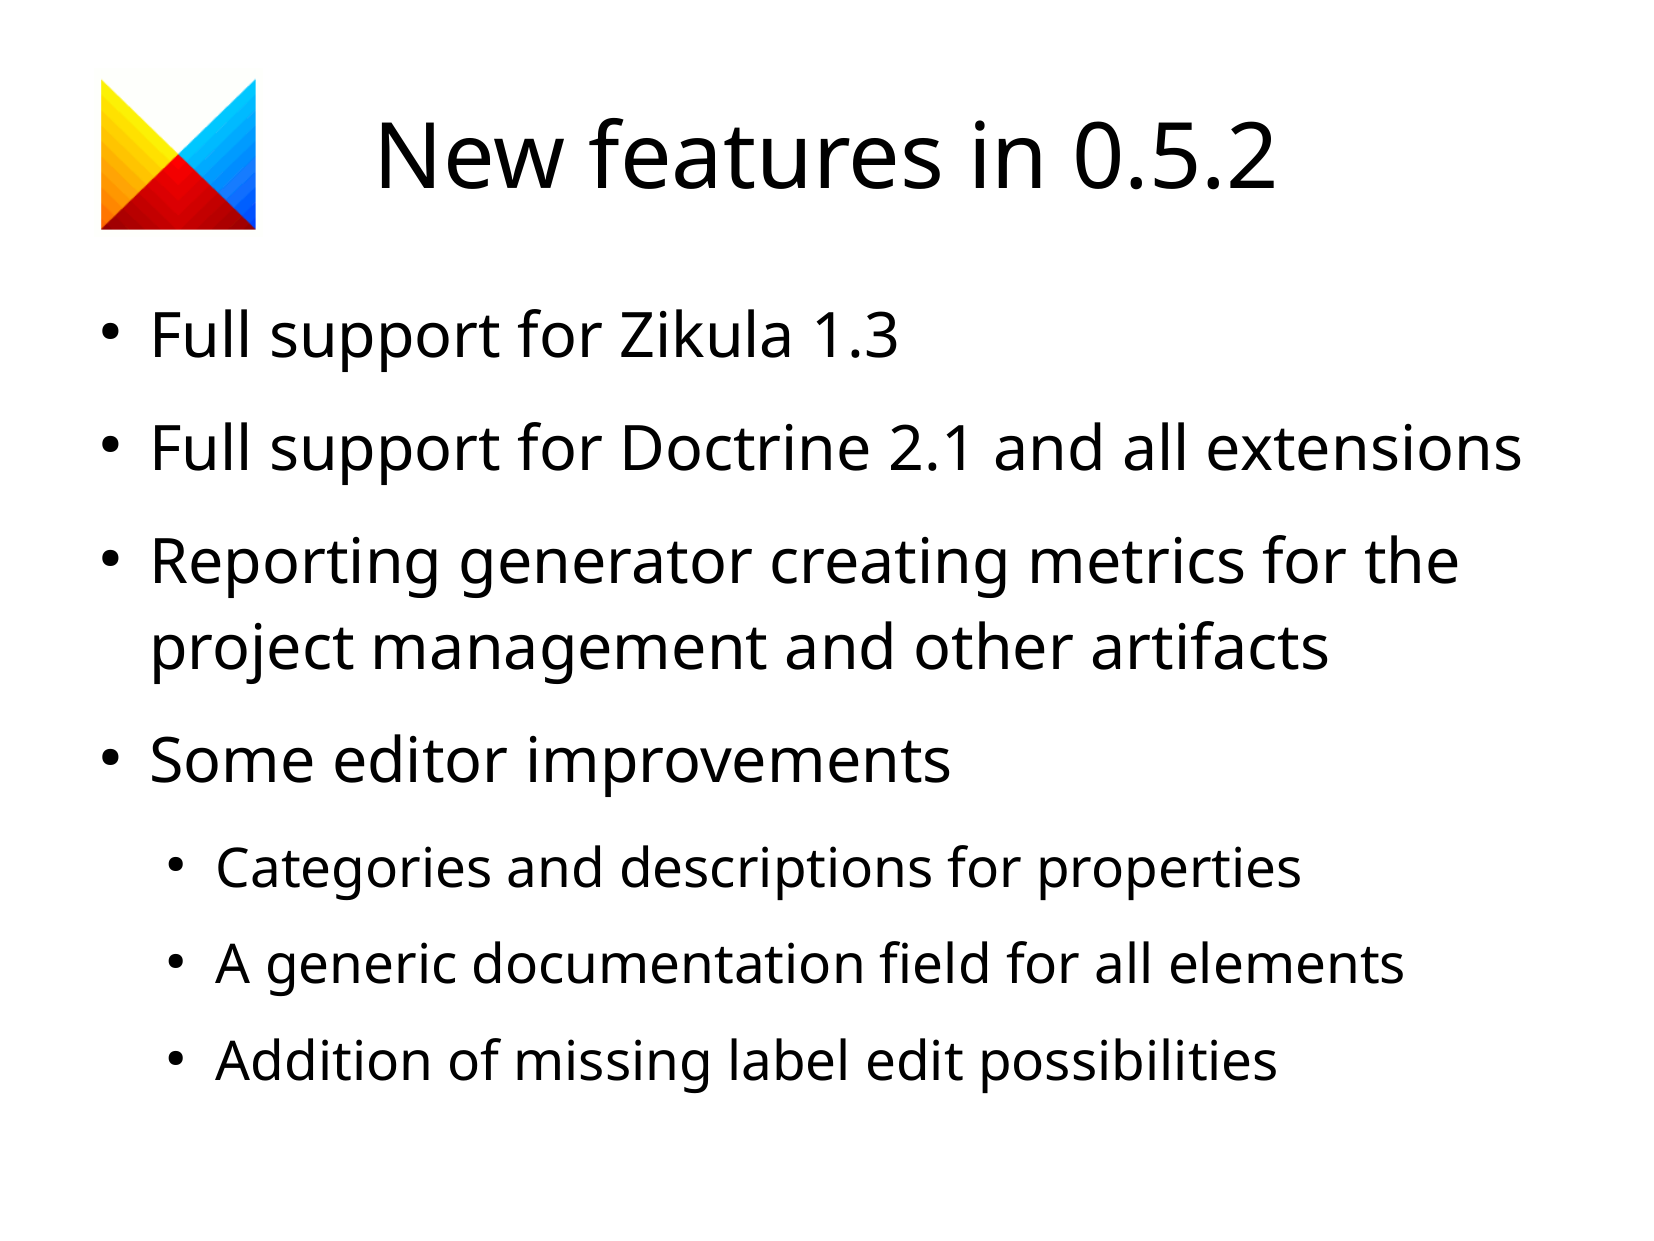

# New features in 0.5.2
Full support for Zikula 1.3
Full support for Doctrine 2.1 and all extensions
Reporting generator creating metrics for the project management and other artifacts
Some editor improvements
Categories and descriptions for properties
A generic documentation field for all elements
Addition of missing label edit possibilities